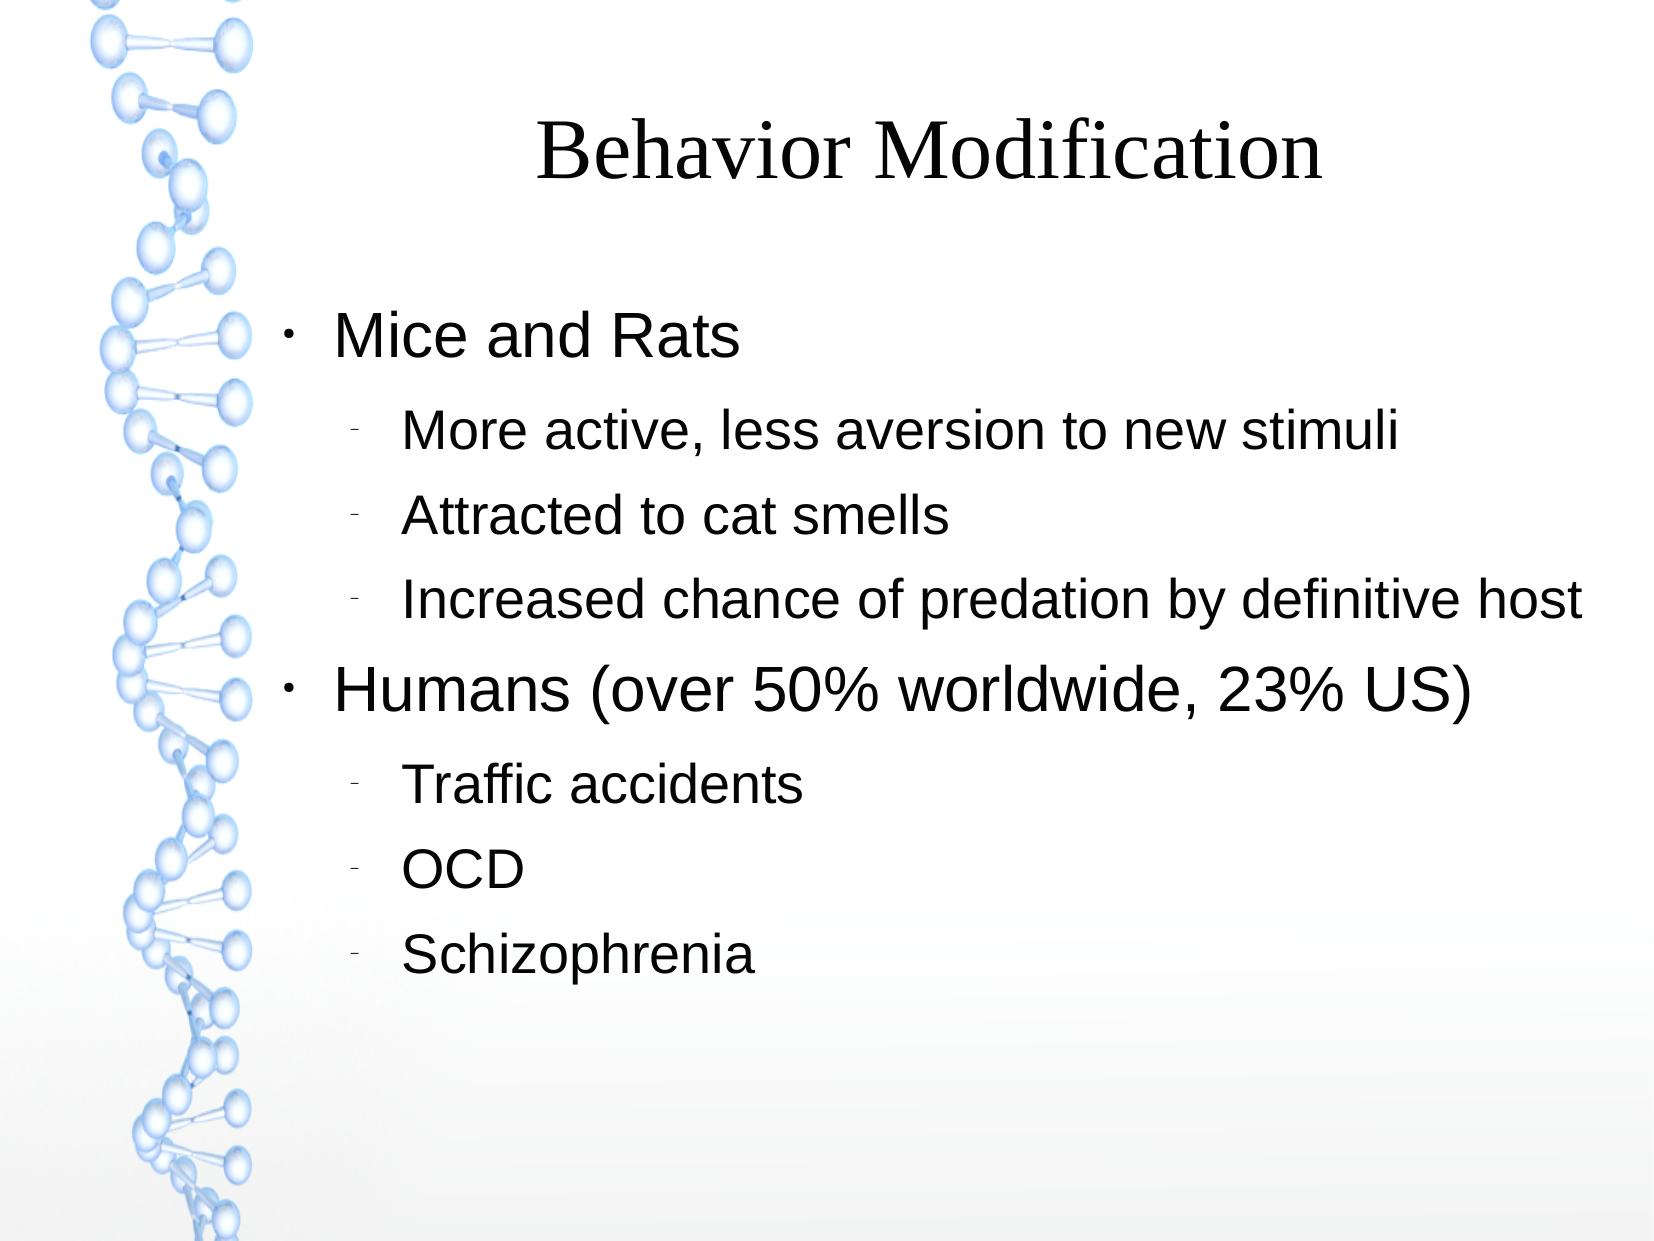

# Behavior Modification
Mice and Rats
More active, less aversion to new stimuli
Attracted to cat smells
Increased chance of predation by definitive host
Humans (over 50% worldwide, 23% US)
Traffic accidents
OCD
Schizophrenia